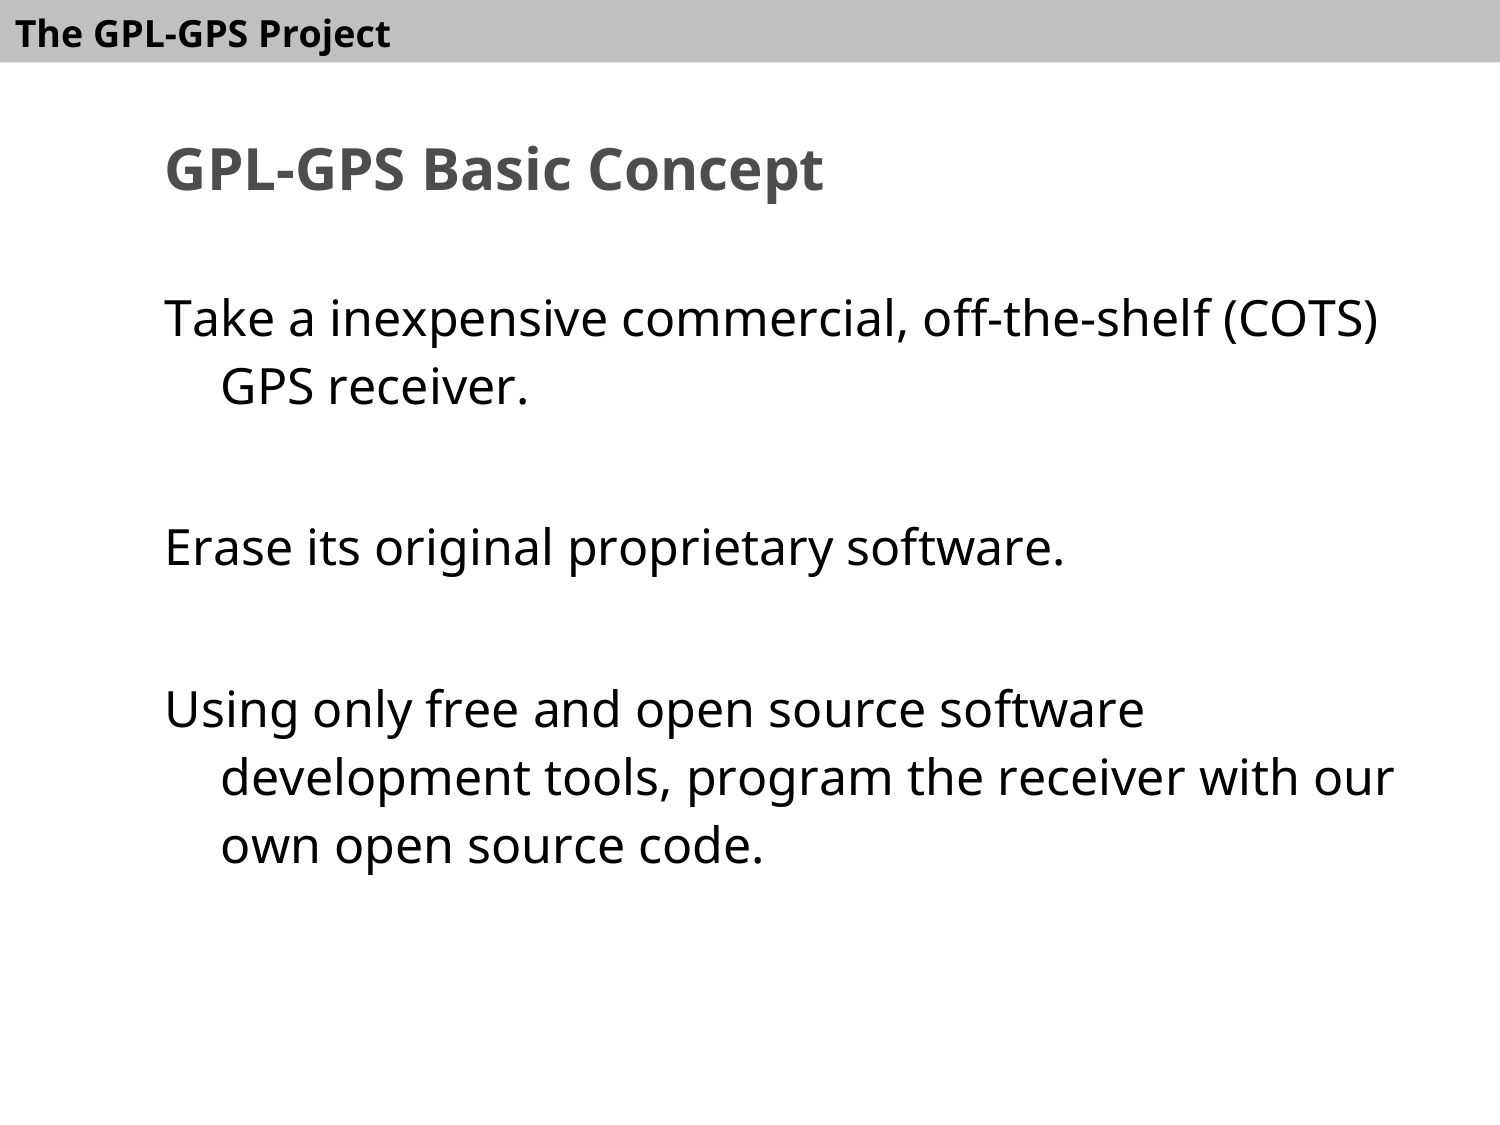

# GPL-GPS Basic Concept
Take a inexpensive commercial, off-the-shelf (COTS) GPS receiver.
Erase its original proprietary software.
Using only free and open source software development tools, program the receiver with our own open source code.